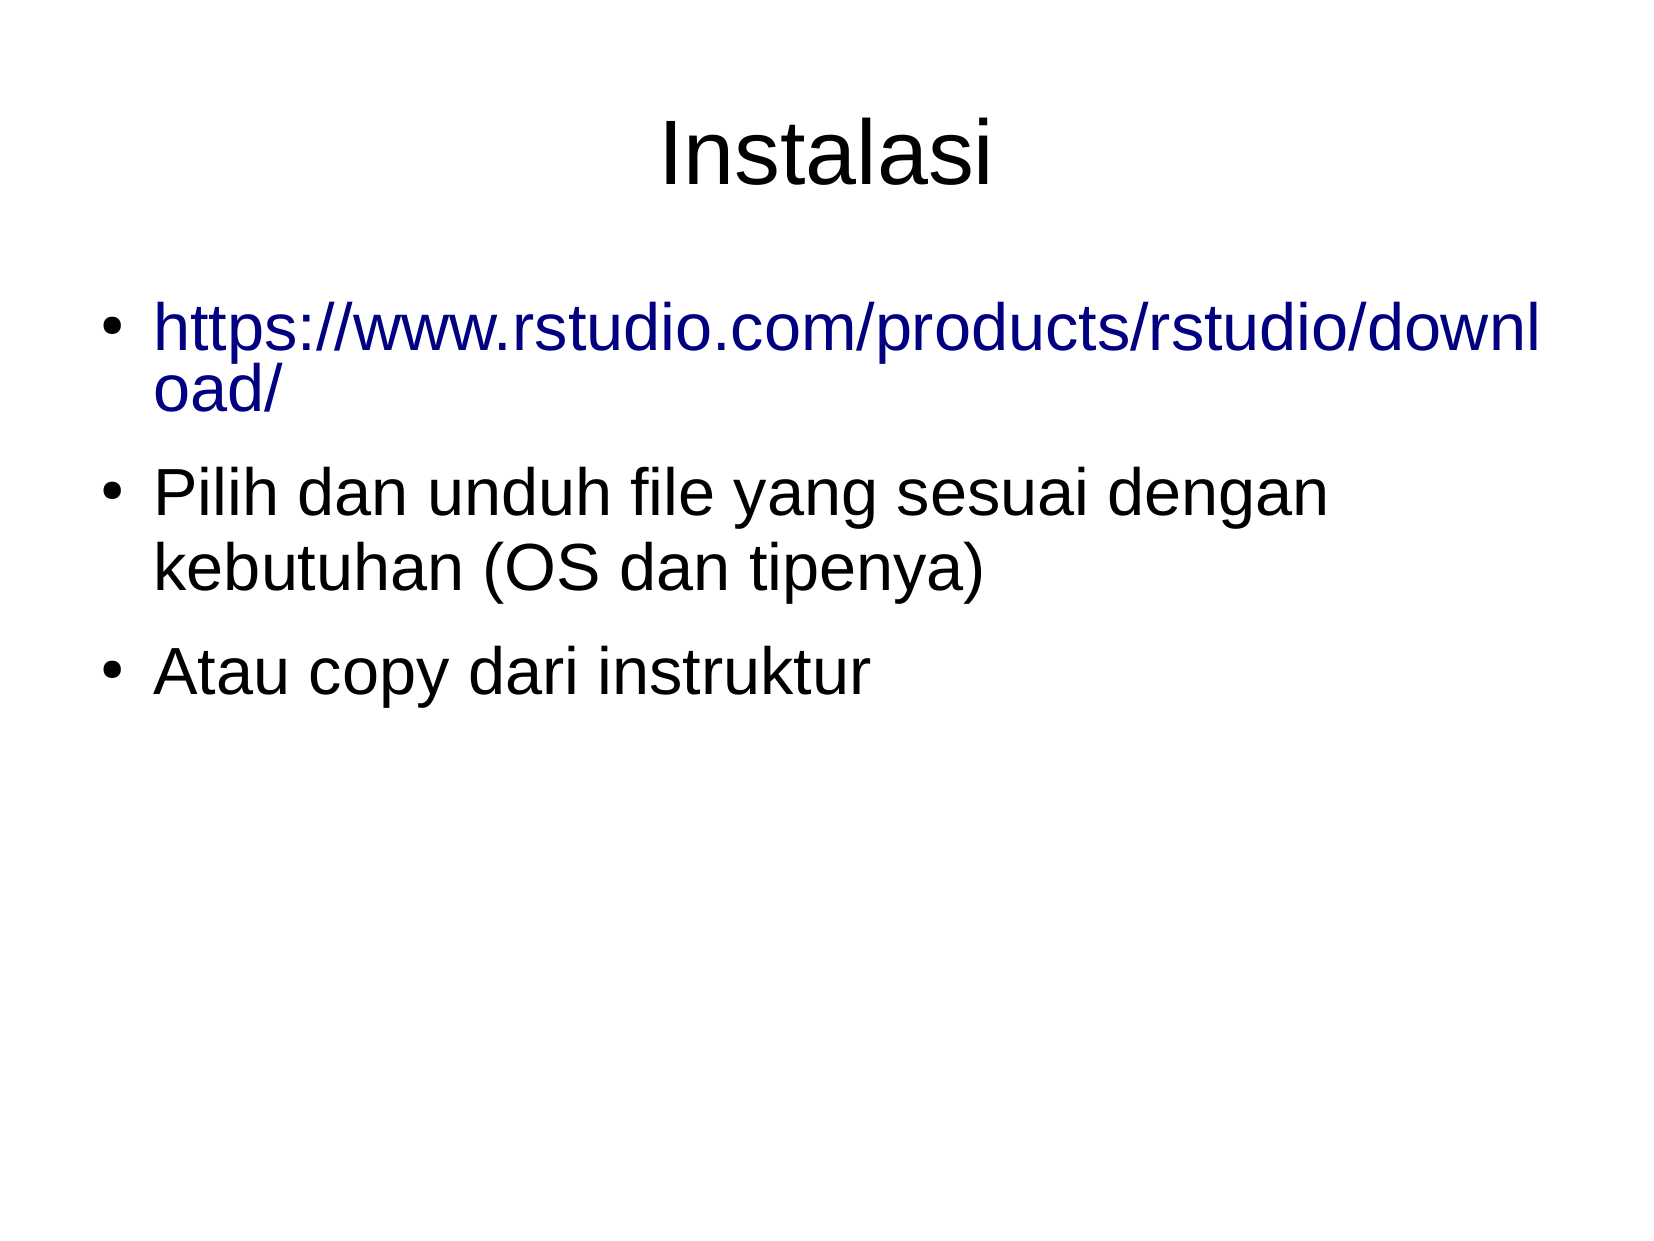

# Instalasi
https://www.rstudio.com/products/rstudio/download/
Pilih dan unduh file yang sesuai dengan kebutuhan (OS dan tipenya)
Atau copy dari instruktur